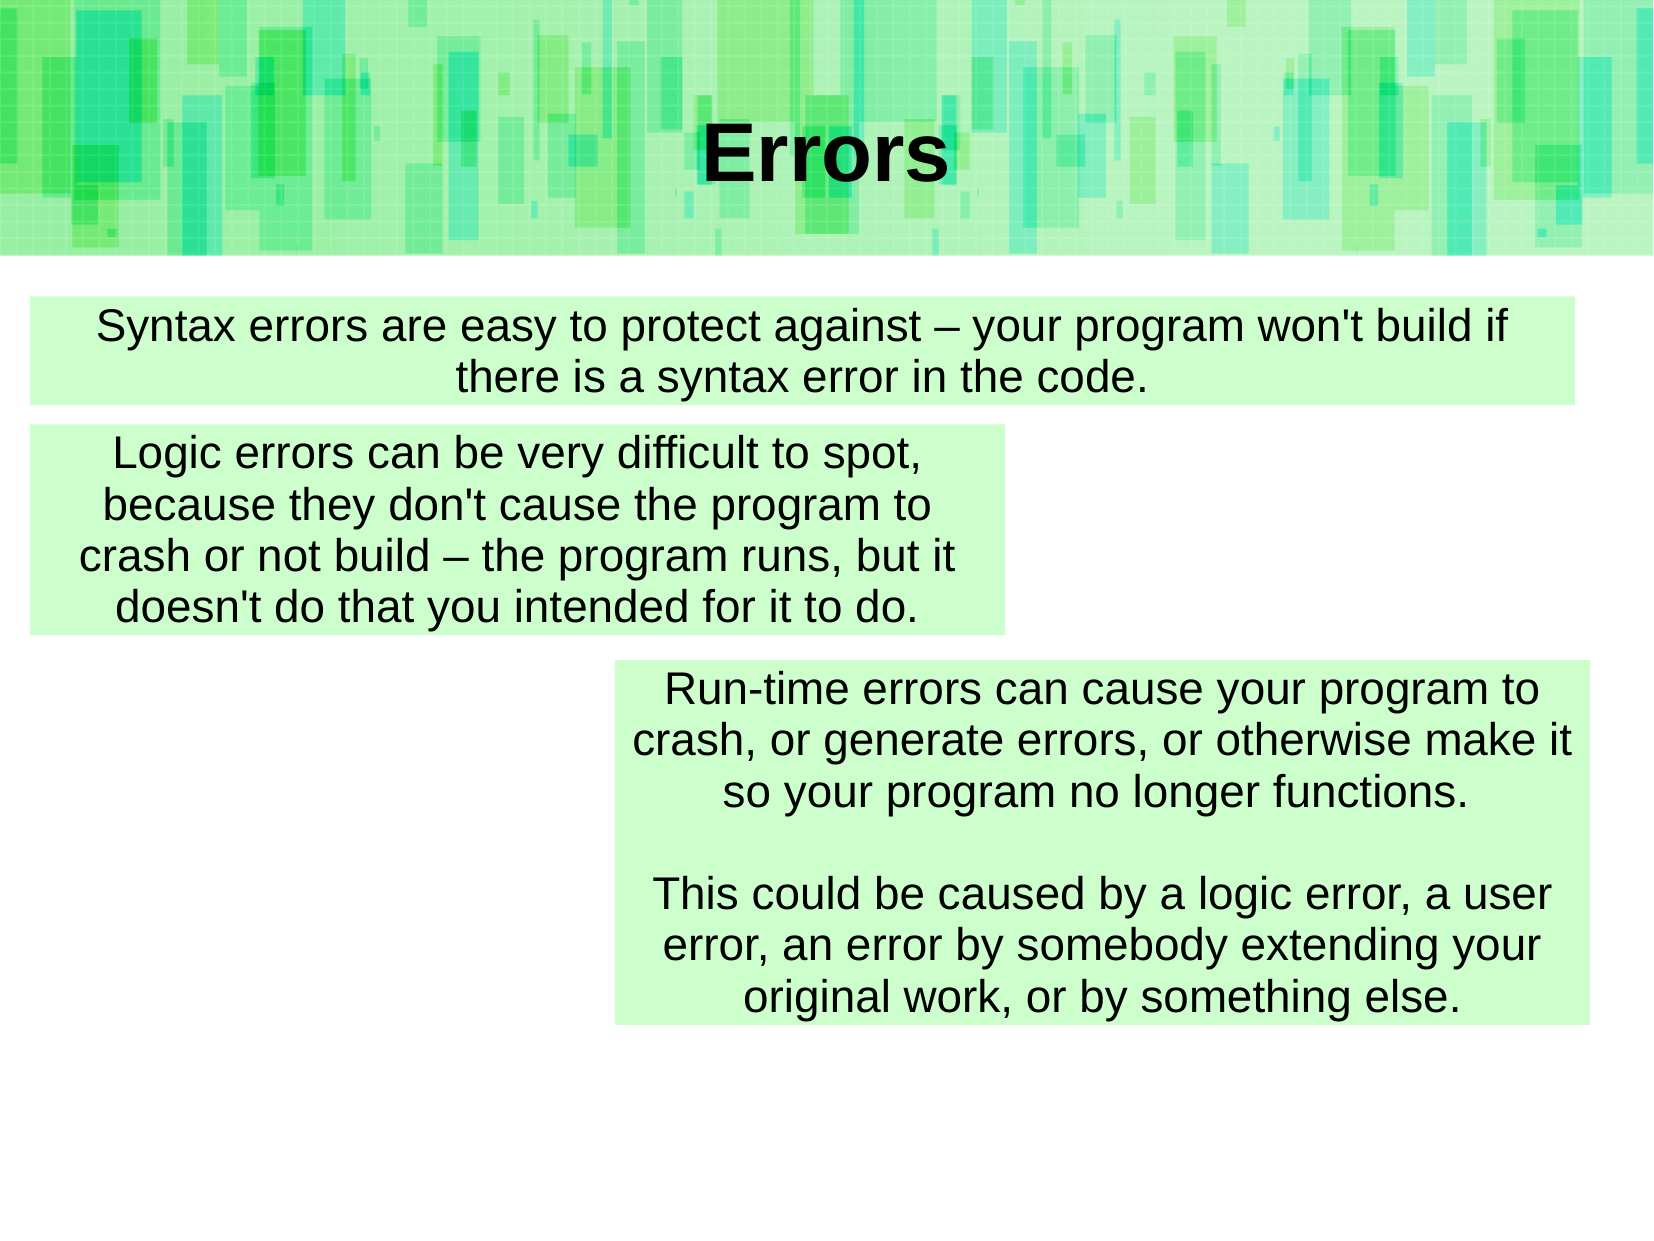

# Errors
Syntax errors are easy to protect against – your program won't build if there is a syntax error in the code.
Logic errors can be very difficult to spot, because they don't cause the program to crash or not build – the program runs, but it doesn't do that you intended for it to do.
Run-time errors can cause your program to crash, or generate errors, or otherwise make it so your program no longer functions.
This could be caused by a logic error, a user error, an error by somebody extending your original work, or by something else.
“while not done”